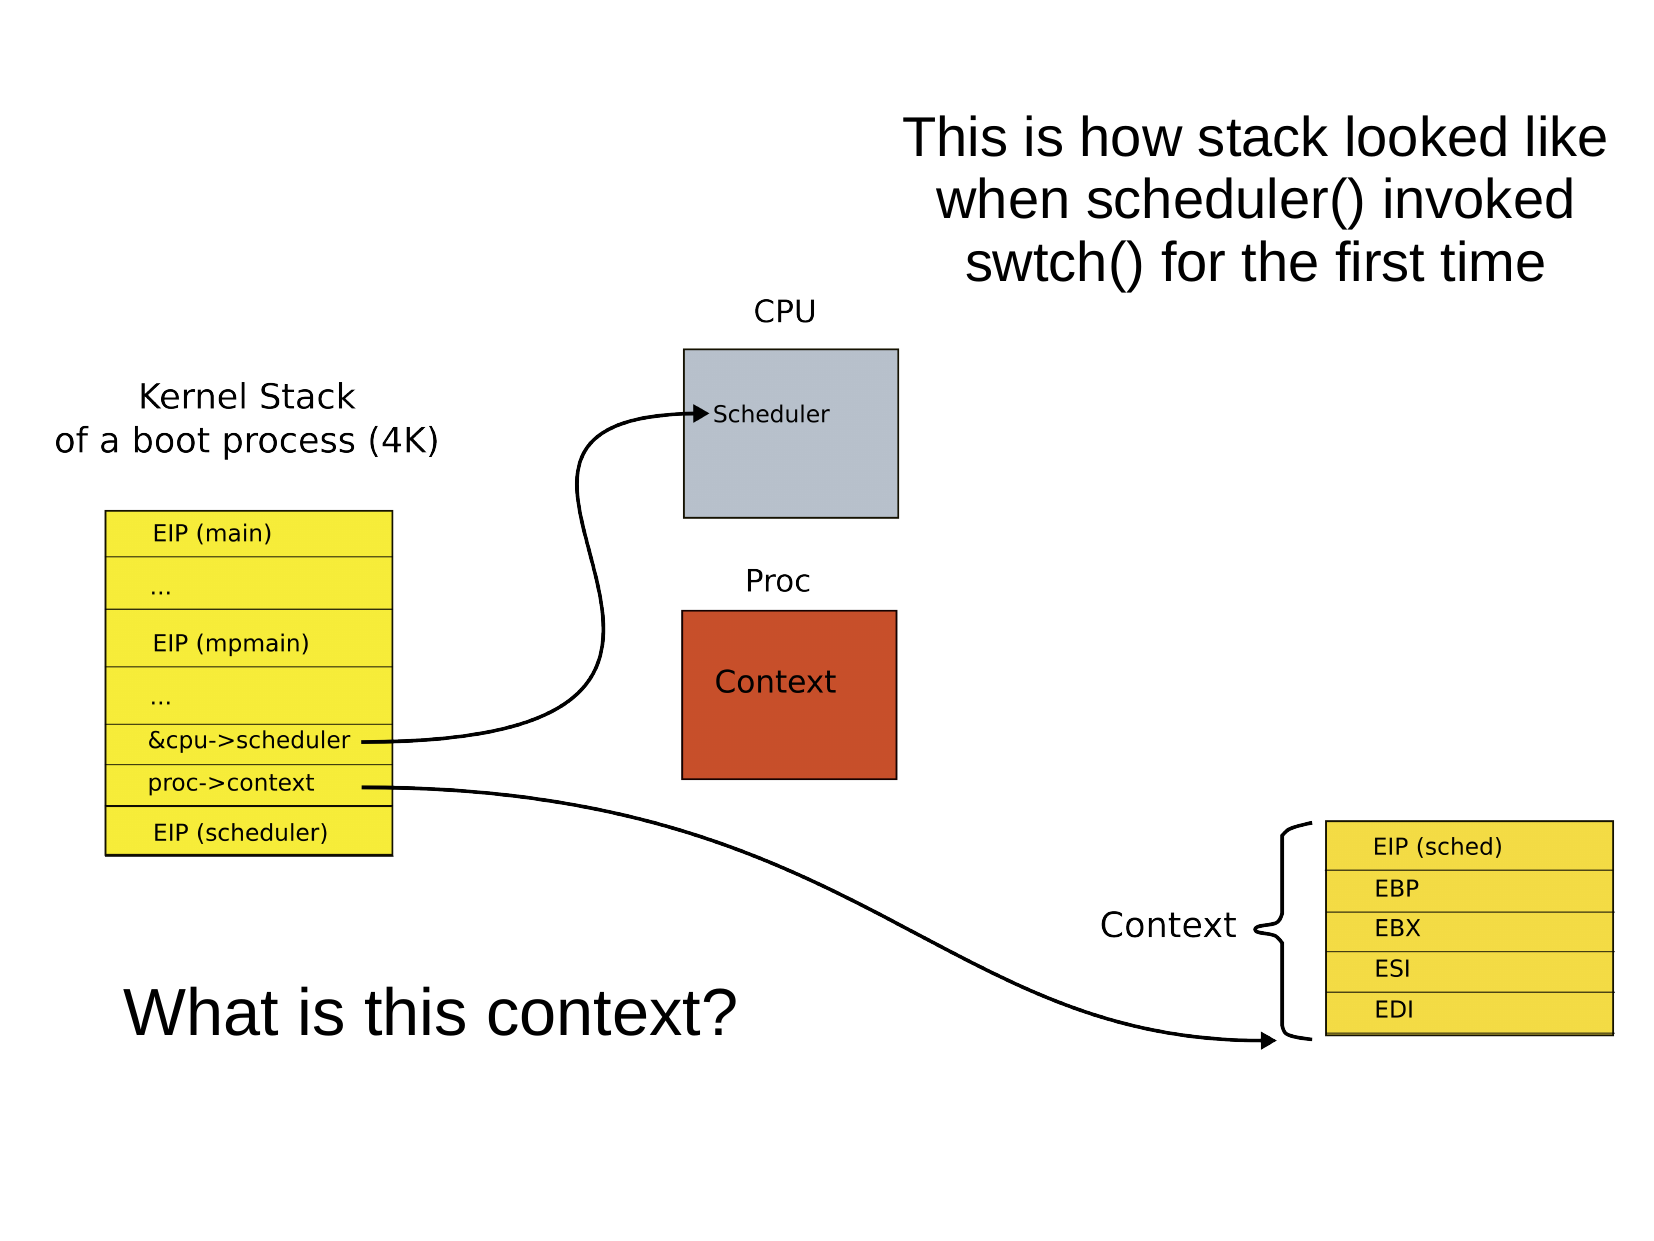

#
This is how stack looked like when scheduler() invoked swtch() for the first time
What is this context?